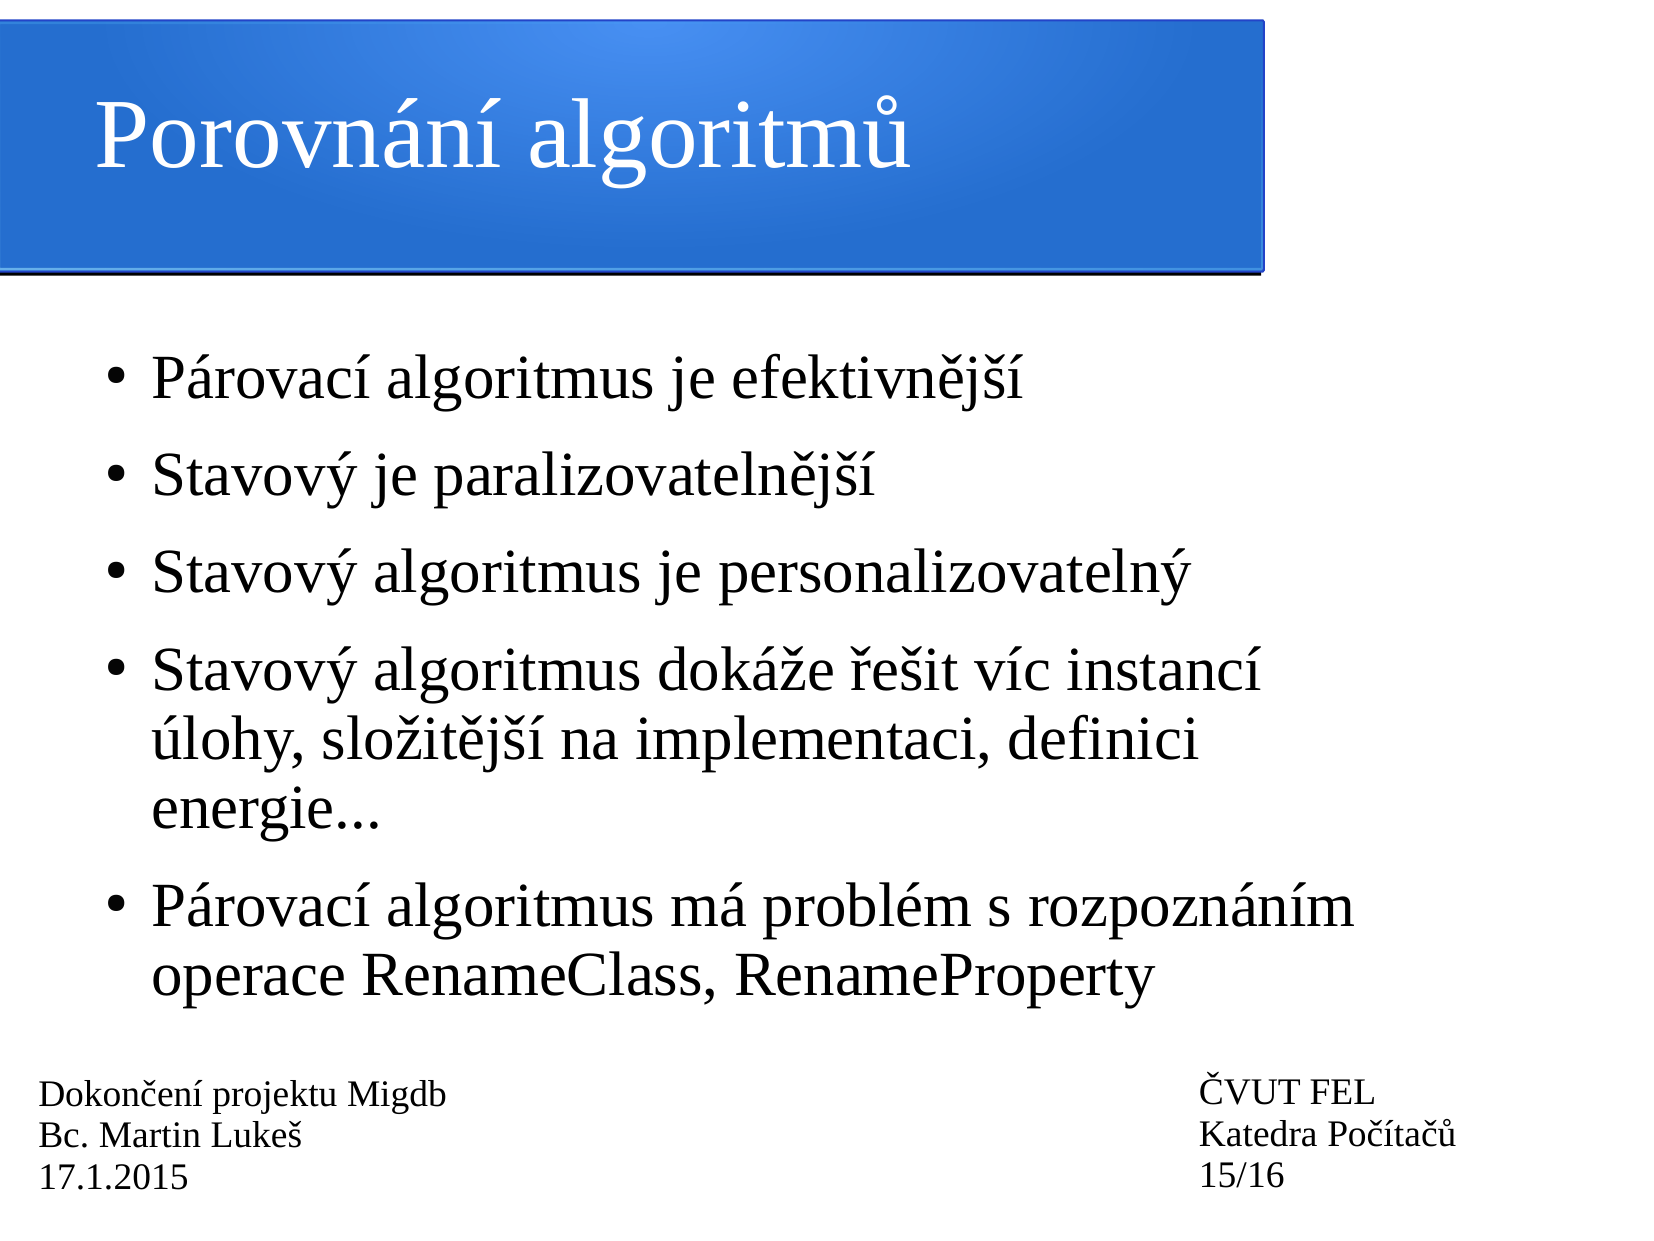

Porovnání algoritmů
# Párovací algoritmus je efektivnější
Stavový je paralizovatelnější
Stavový algoritmus je personalizovatelný
Stavový algoritmus dokáže řešit víc instancí úlohy, složitější na implementaci, definici energie...
Párovací algoritmus má problém s rozpoznáním operace RenameClass, RenameProperty
ČVUT FEL
Katedra Počítačů
Dokončení projektu Migdb
Bc. Martin Lukeš
17.1.2015
ČVUT FEL
Katedra počítačů
ČVUT FEL
Katedra počítačů
ČVUT FEL
Katedra počítačů